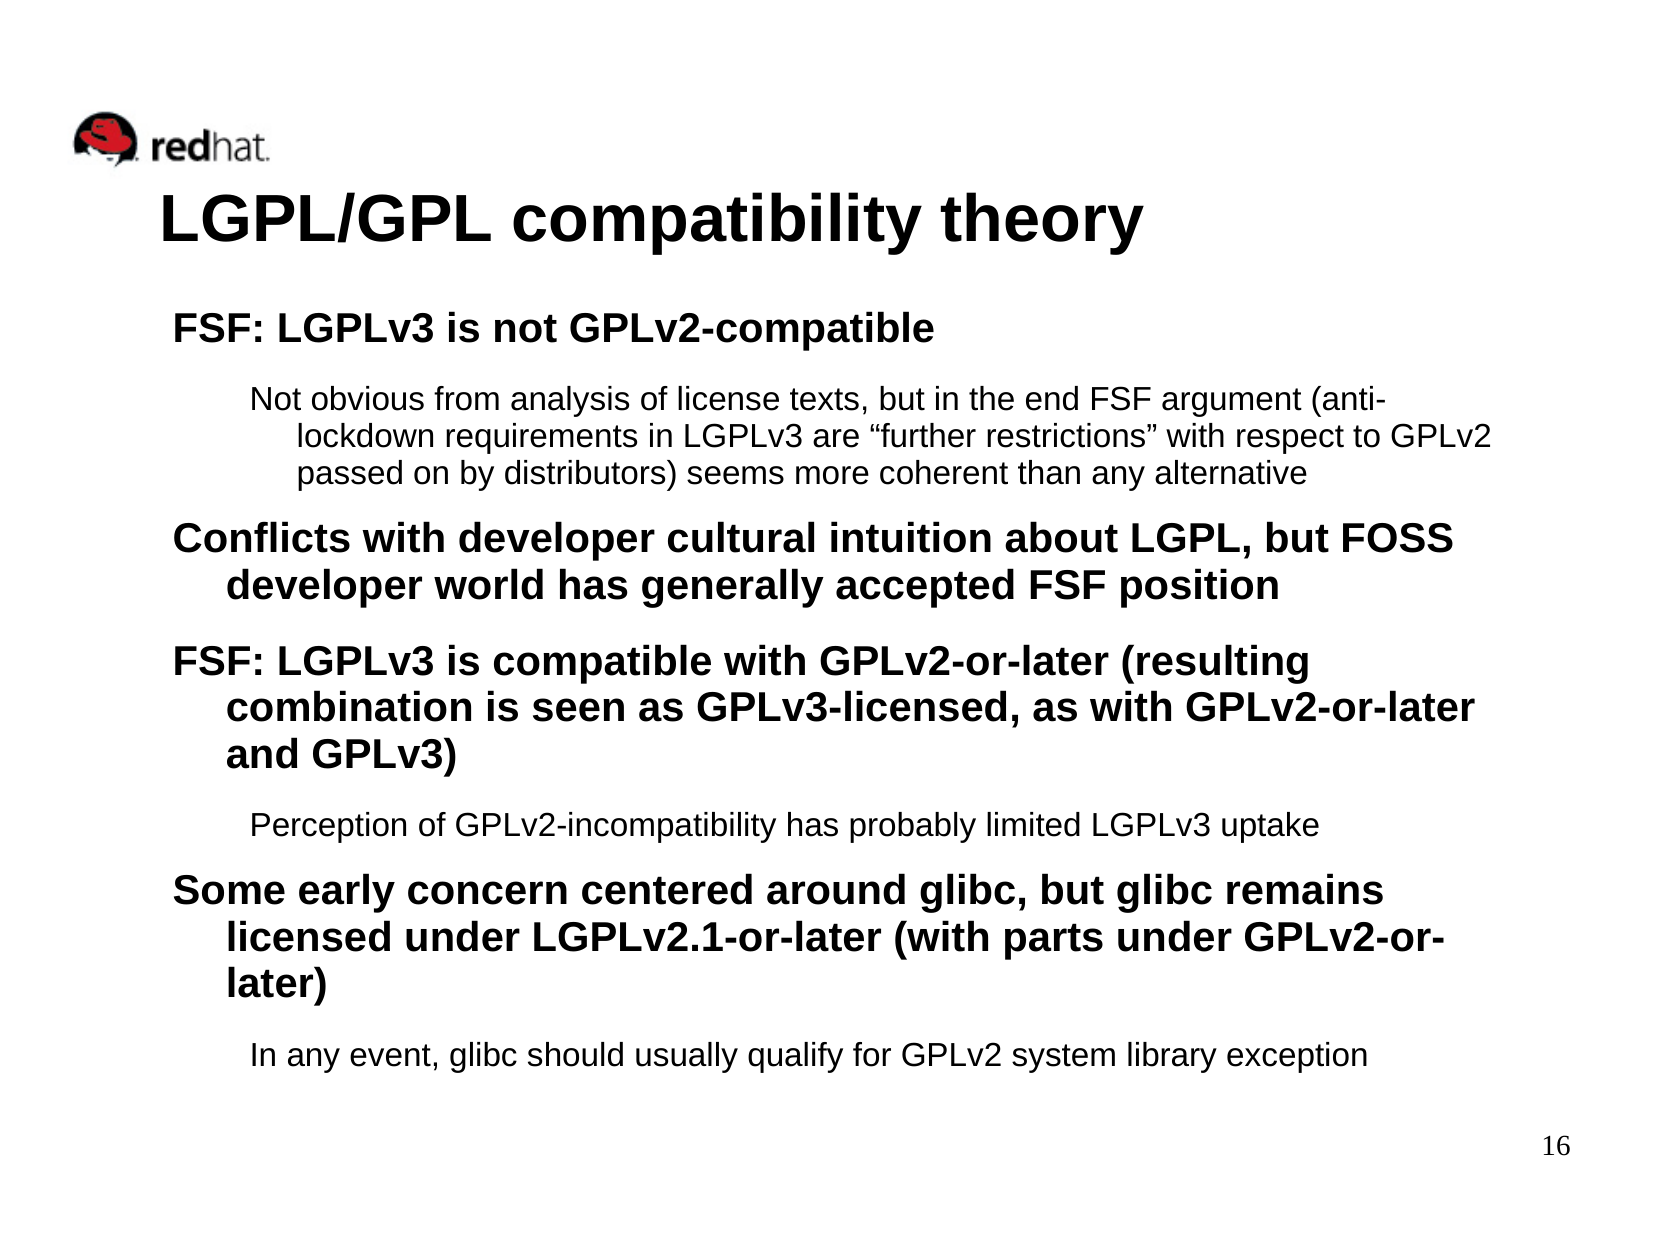

# LGPL/GPL compatibility theory
FSF: LGPLv3 is not GPLv2-compatible
Not obvious from analysis of license texts, but in the end FSF argument (anti-lockdown requirements in LGPLv3 are “further restrictions” with respect to GPLv2 passed on by distributors) seems more coherent than any alternative
Conflicts with developer cultural intuition about LGPL, but FOSS developer world has generally accepted FSF position
FSF: LGPLv3 is compatible with GPLv2-or-later (resulting combination is seen as GPLv3-licensed, as with GPLv2-or-later and GPLv3)
Perception of GPLv2-incompatibility has probably limited LGPLv3 uptake
Some early concern centered around glibc, but glibc remains licensed under LGPLv2.1-or-later (with parts under GPLv2-or-later)
In any event, glibc should usually qualify for GPLv2 system library exception
16